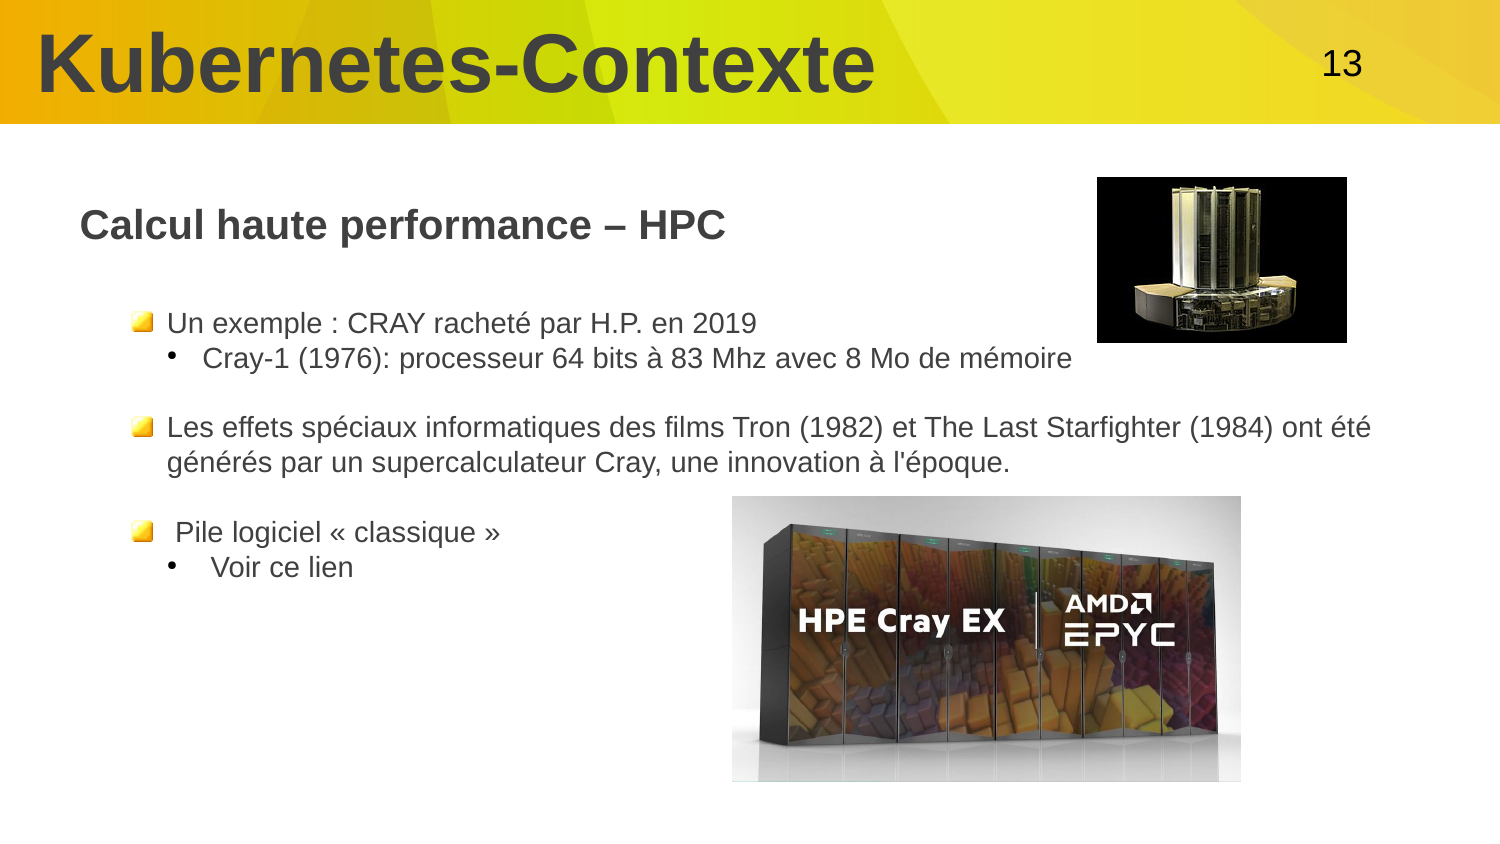

Kubernetes-Contexte
Calcul haute performance – HPC
Un exemple : CRAY racheté par H.P. en 2019
Cray-1 (1976): processeur 64 bits à 83 Mhz avec 8 Mo de mémoire
Les effets spéciaux informatiques des films Tron (1982) et The Last Starfighter (1984) ont été générés par un supercalculateur Cray, une innovation à l'époque.
 Pile logiciel « classique »
 Voir ce lien